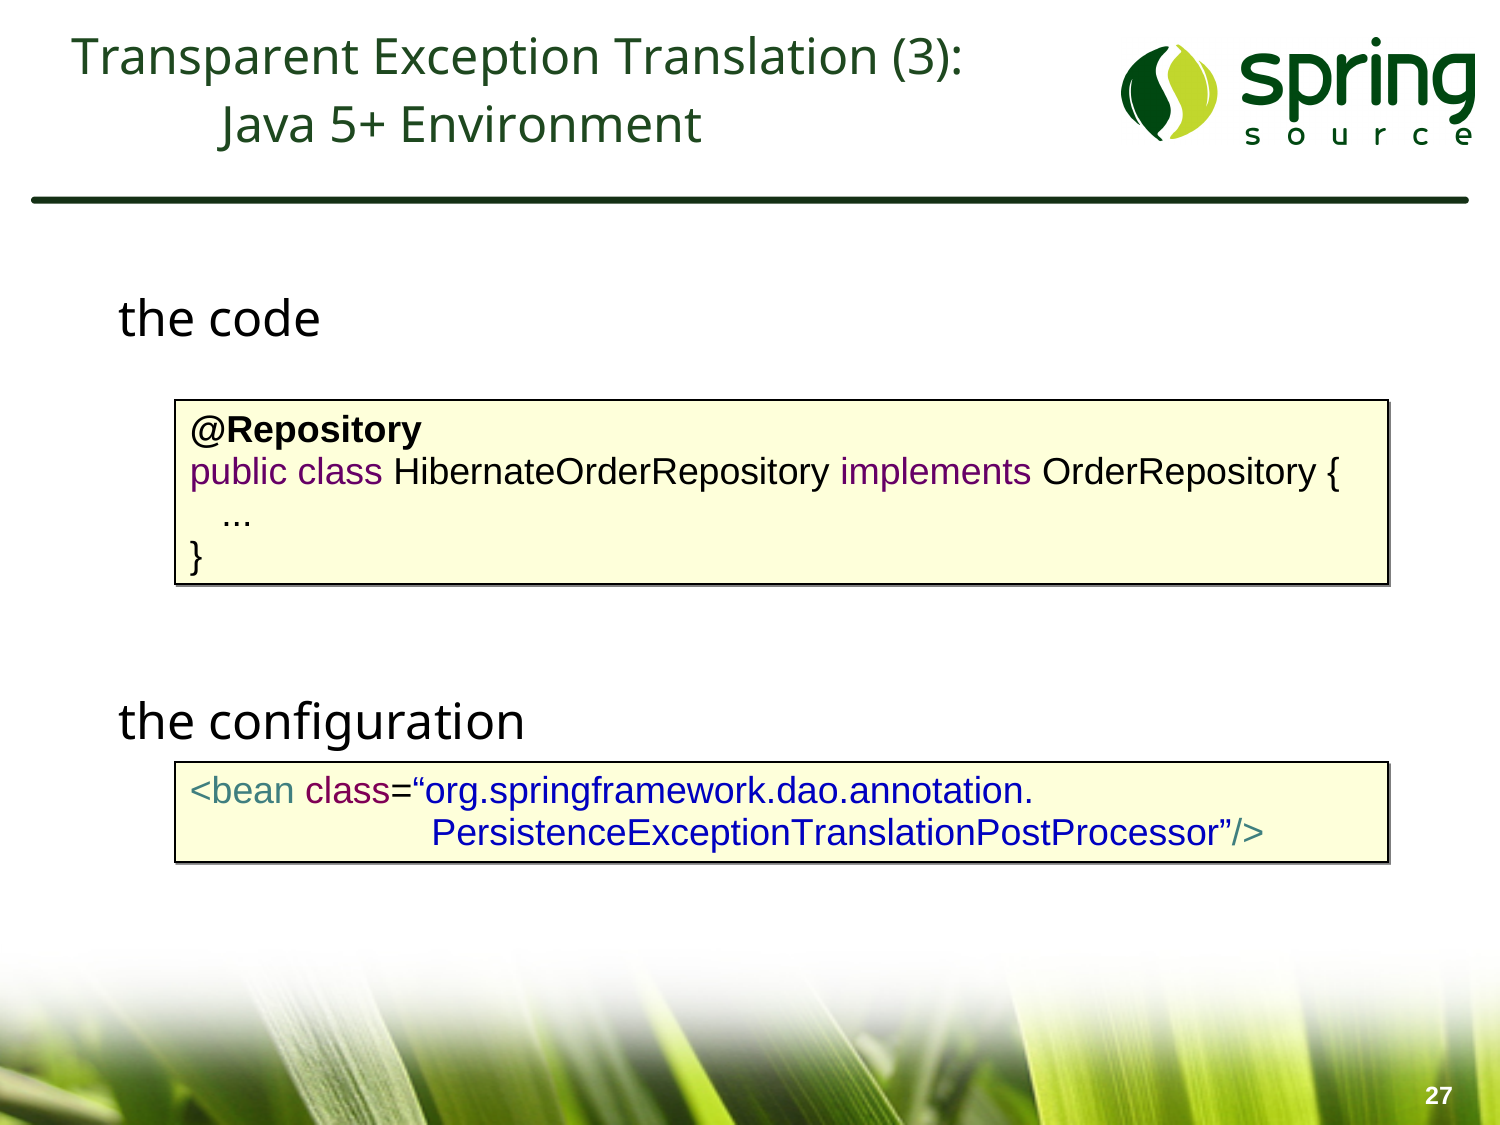

# Transparent Exception Translation (3): Java 5+ Environment
the code
the configuration
@Repository
public class HibernateOrderRepository implements OrderRepository {
 ...
}
<bean class=“org.springframework.dao.annotation.
 PersistenceExceptionTranslationPostProcessor”/>